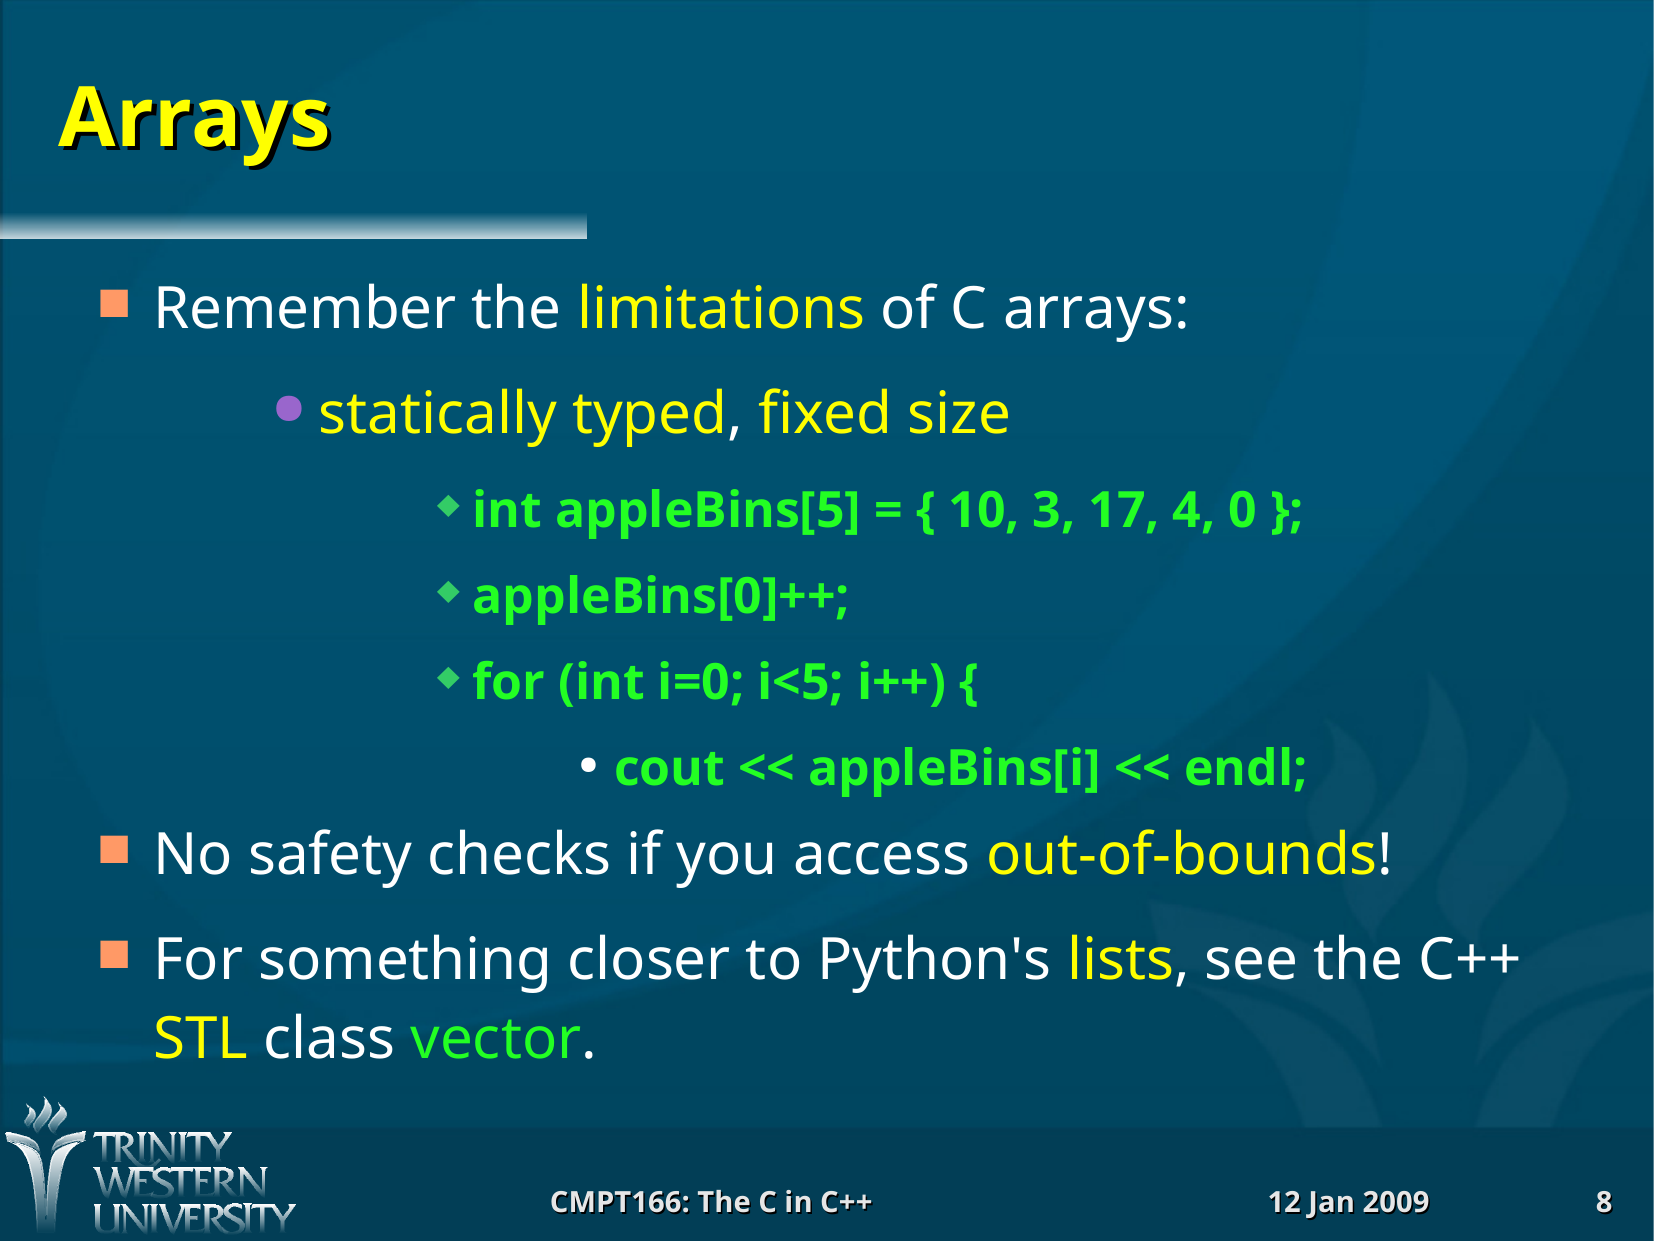

# Arrays
Remember the limitations of C arrays:
statically typed, fixed size
int appleBins[5] = { 10, 3, 17, 4, 0 };
appleBins[0]++;
for (int i=0; i<5; i++) {
cout << appleBins[i] << endl;
No safety checks if you access out-of-bounds!
For something closer to Python's lists, see the C++ STL class vector.
CMPT166: The C in C++
12 Jan 2009
8